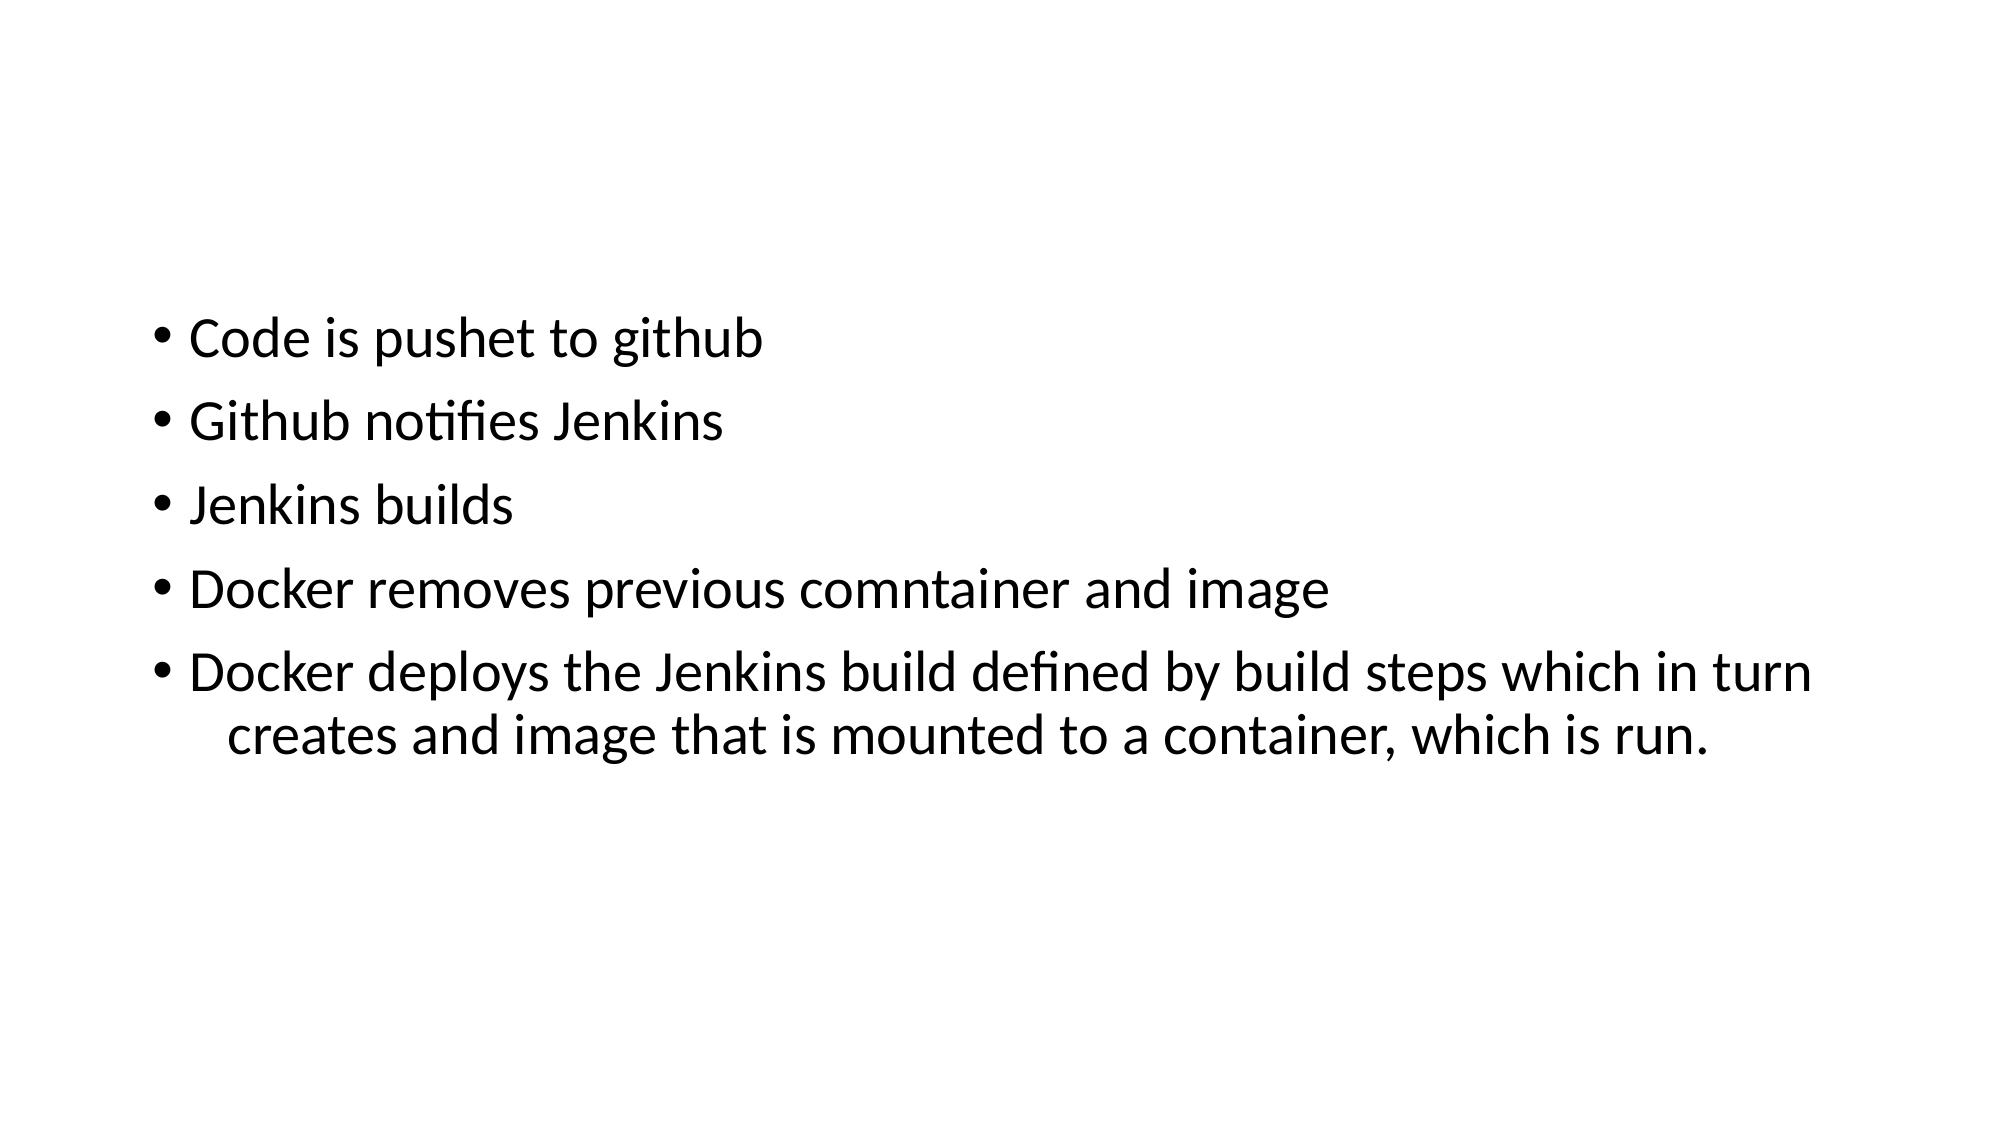

#
Code is pushet to github
Github notifies Jenkins
Jenkins builds
Docker removes previous comntainer and image
Docker deploys the Jenkins build defined by build steps which in turn creates and image that is mounted to a container, which is run.